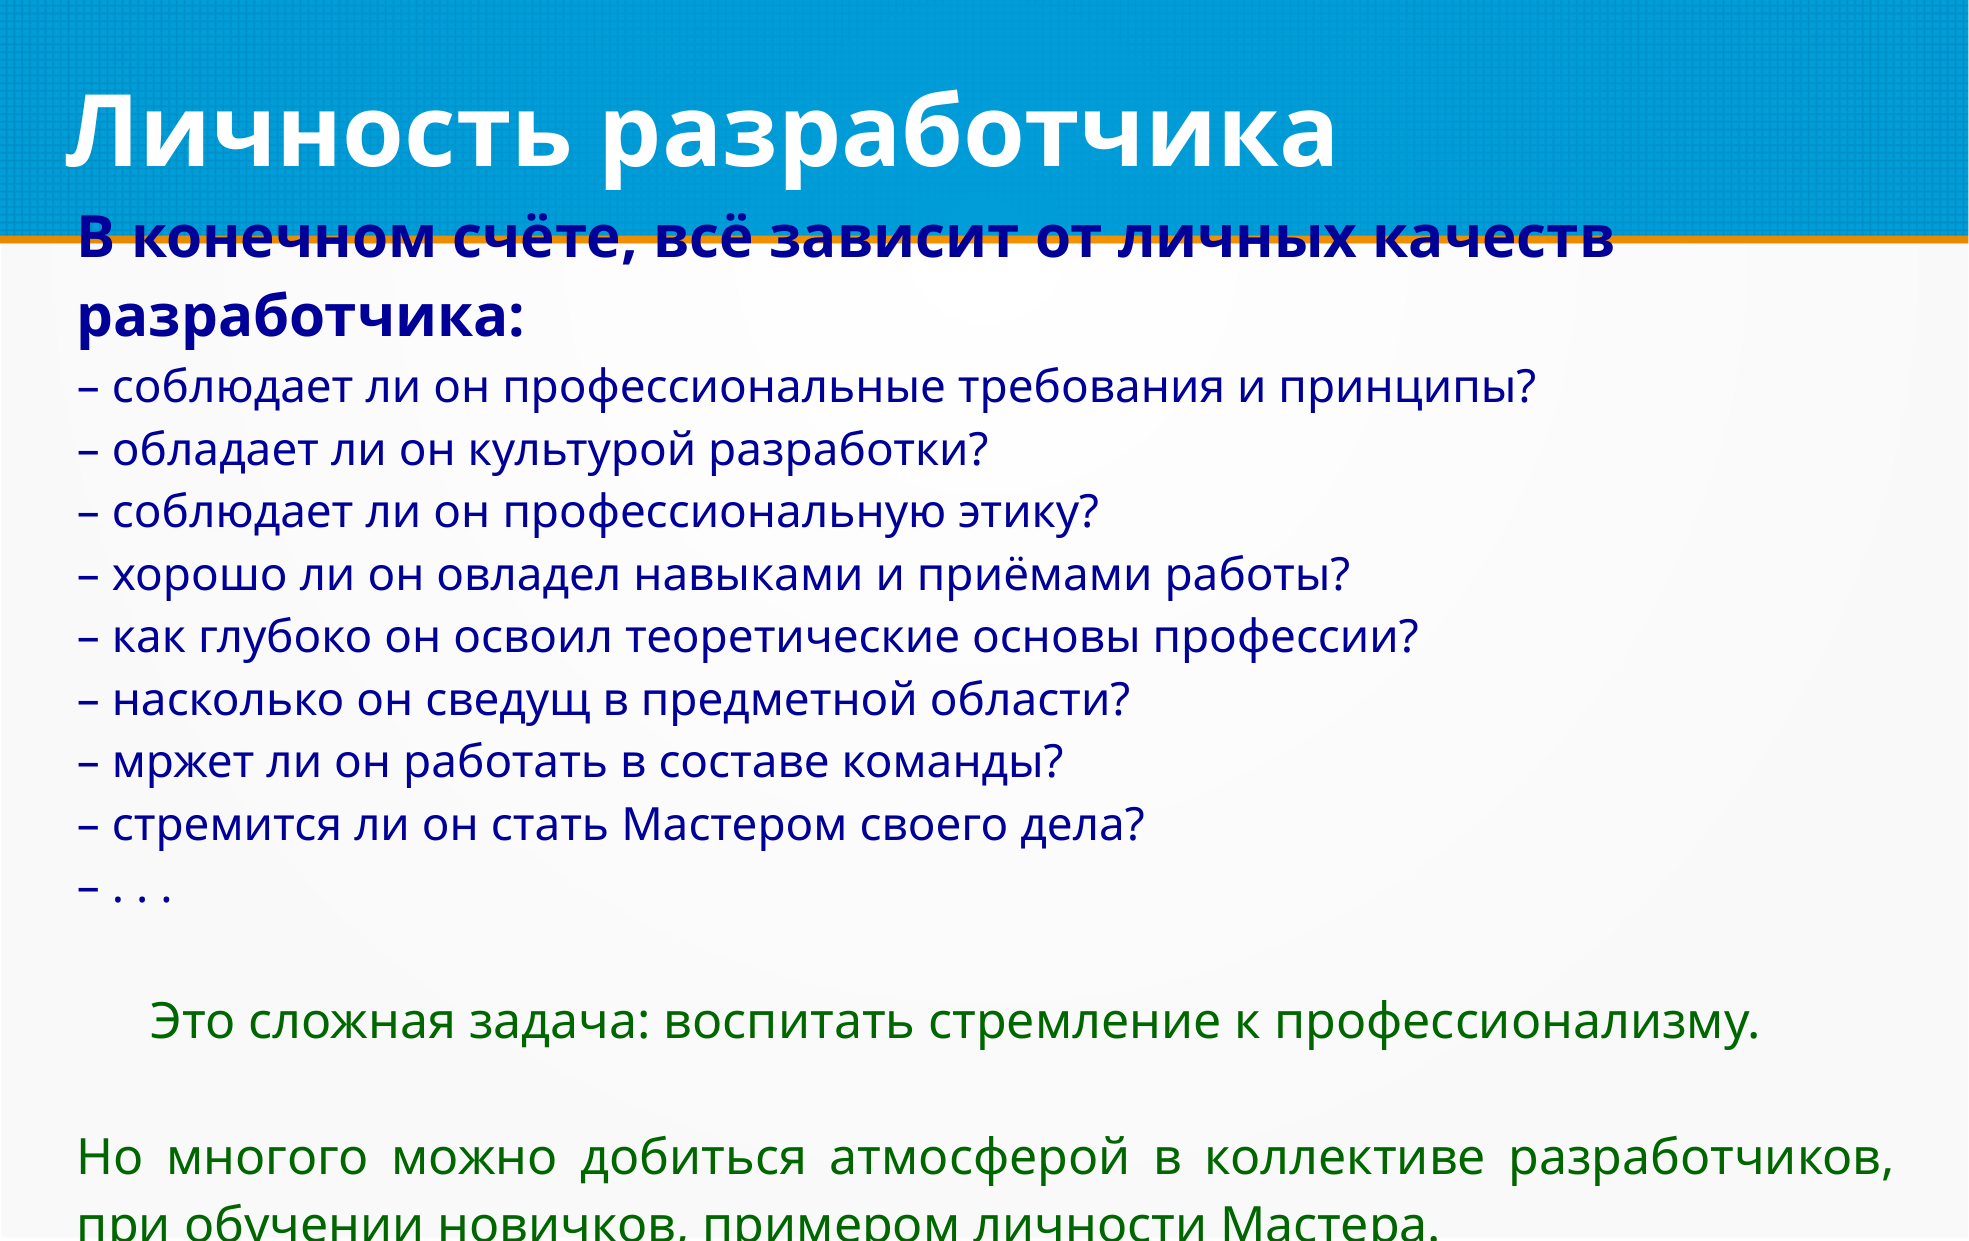

Личность разработчика
В конечном счёте, всё зависит от личных качеств разработчика:
– соблюдает ли он профессиональные требования и принципы?
– обладает ли он культурой разработки?
– соблюдает ли он профессиональную этику?
– хорошо ли он овладел навыками и приёмами работы?
– как глубоко он освоил теоретические основы профессии?
– насколько он сведущ в предметной области?
– мржет ли он работать в составе команды?
– стремится ли он стать Мастером своего дела?
– . . .
	Это сложная задача: воспитать стремление к профессионализму.
Но многого можно добиться атмосферой в коллективе разработчиков, при обучении новичков, примером личности Мастера.